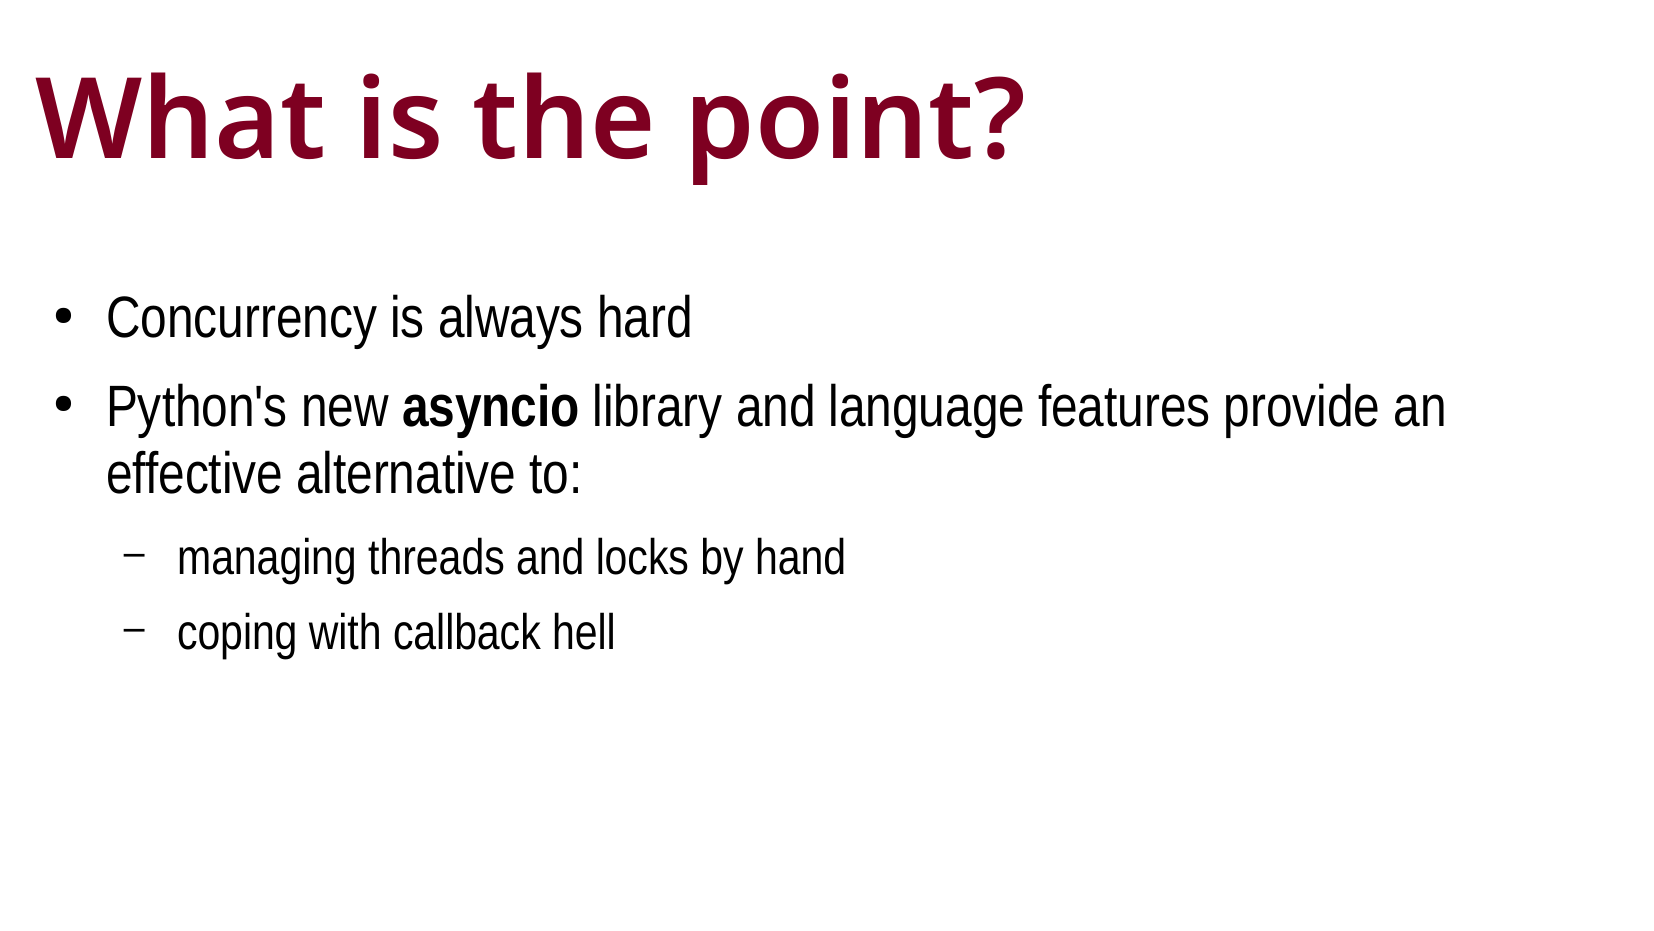

# What is the point?
Concurrency is always hard
Python's new asyncio library and language features provide an effective alternative to:
managing threads and locks by hand
coping with callback hell